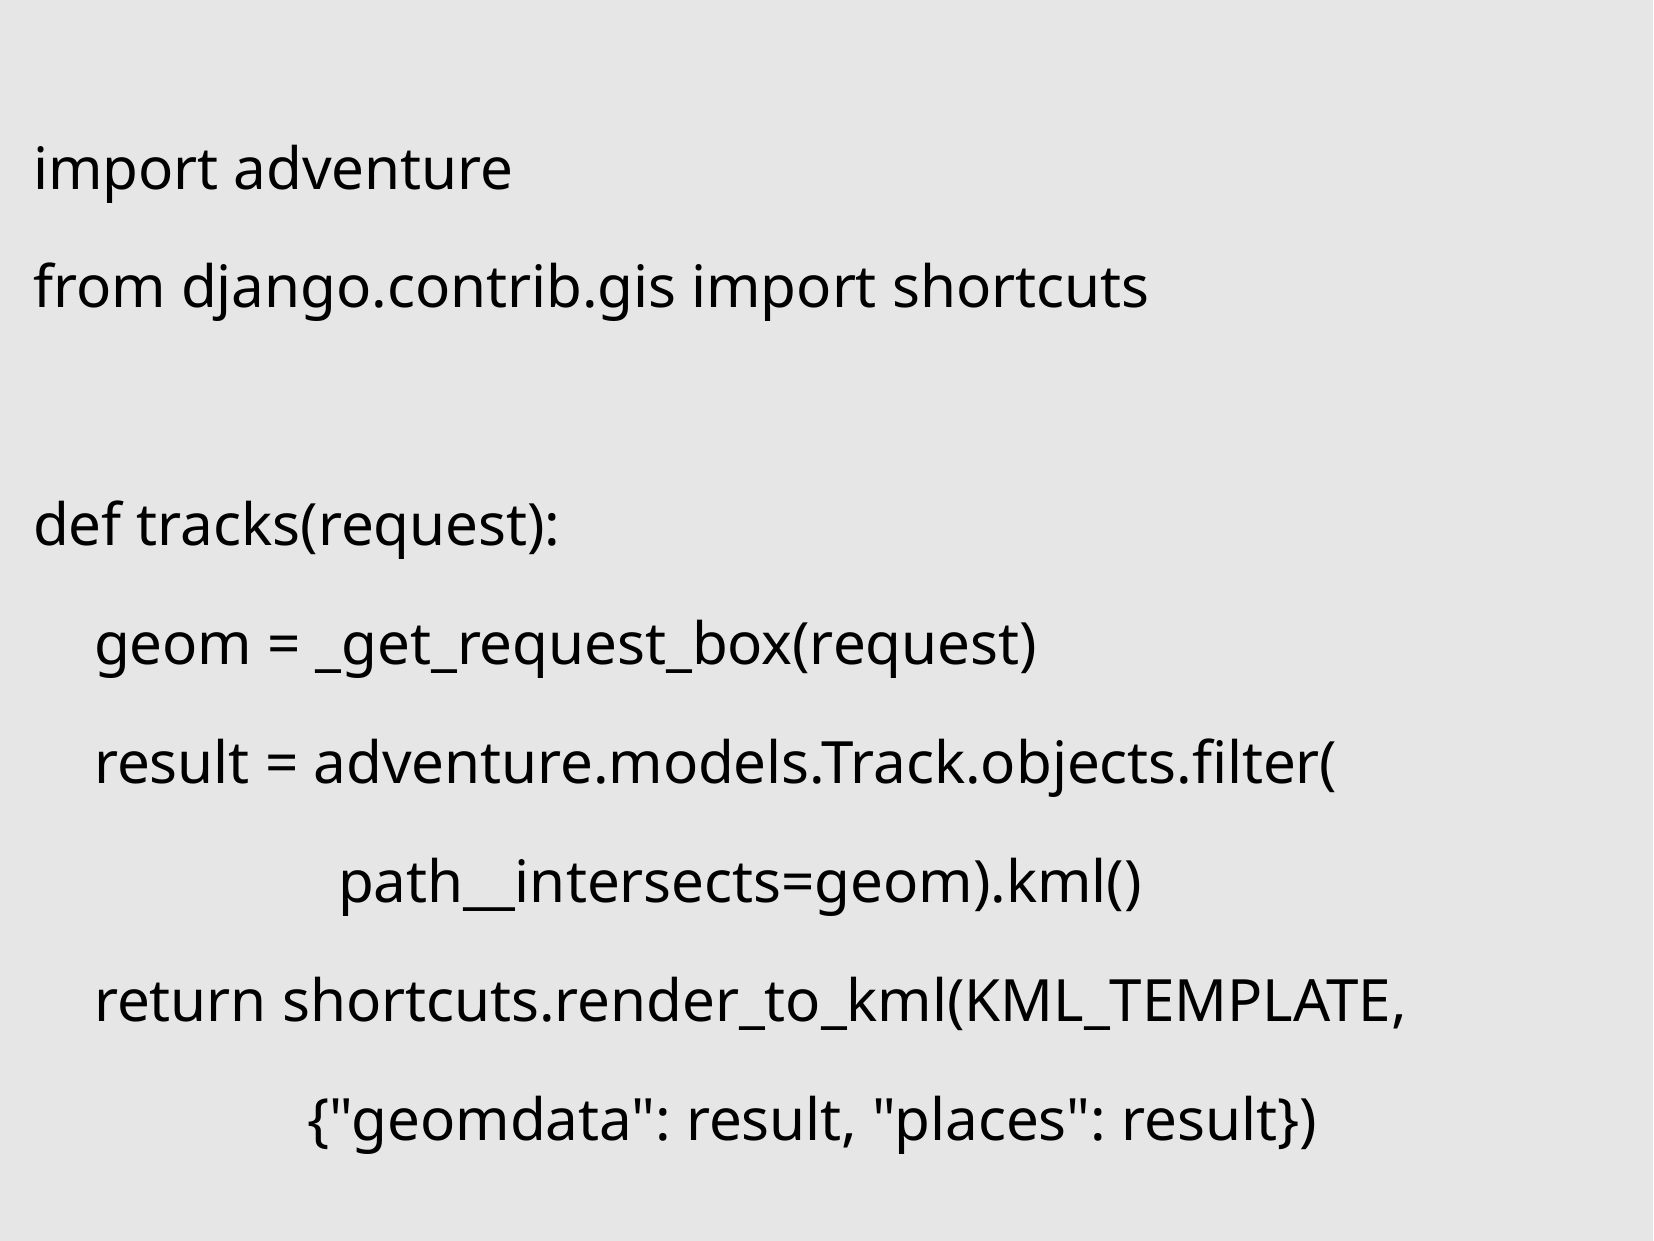

import adventure
from django.contrib.gis import shortcuts
def tracks(request):
 geom = _get_request_box(request)
 result = adventure.models.Track.objects.filter(
 path__intersects=geom).kml()
 return shortcuts.render_to_kml(KML_TEMPLATE,
 {"geomdata": result, "places": result})